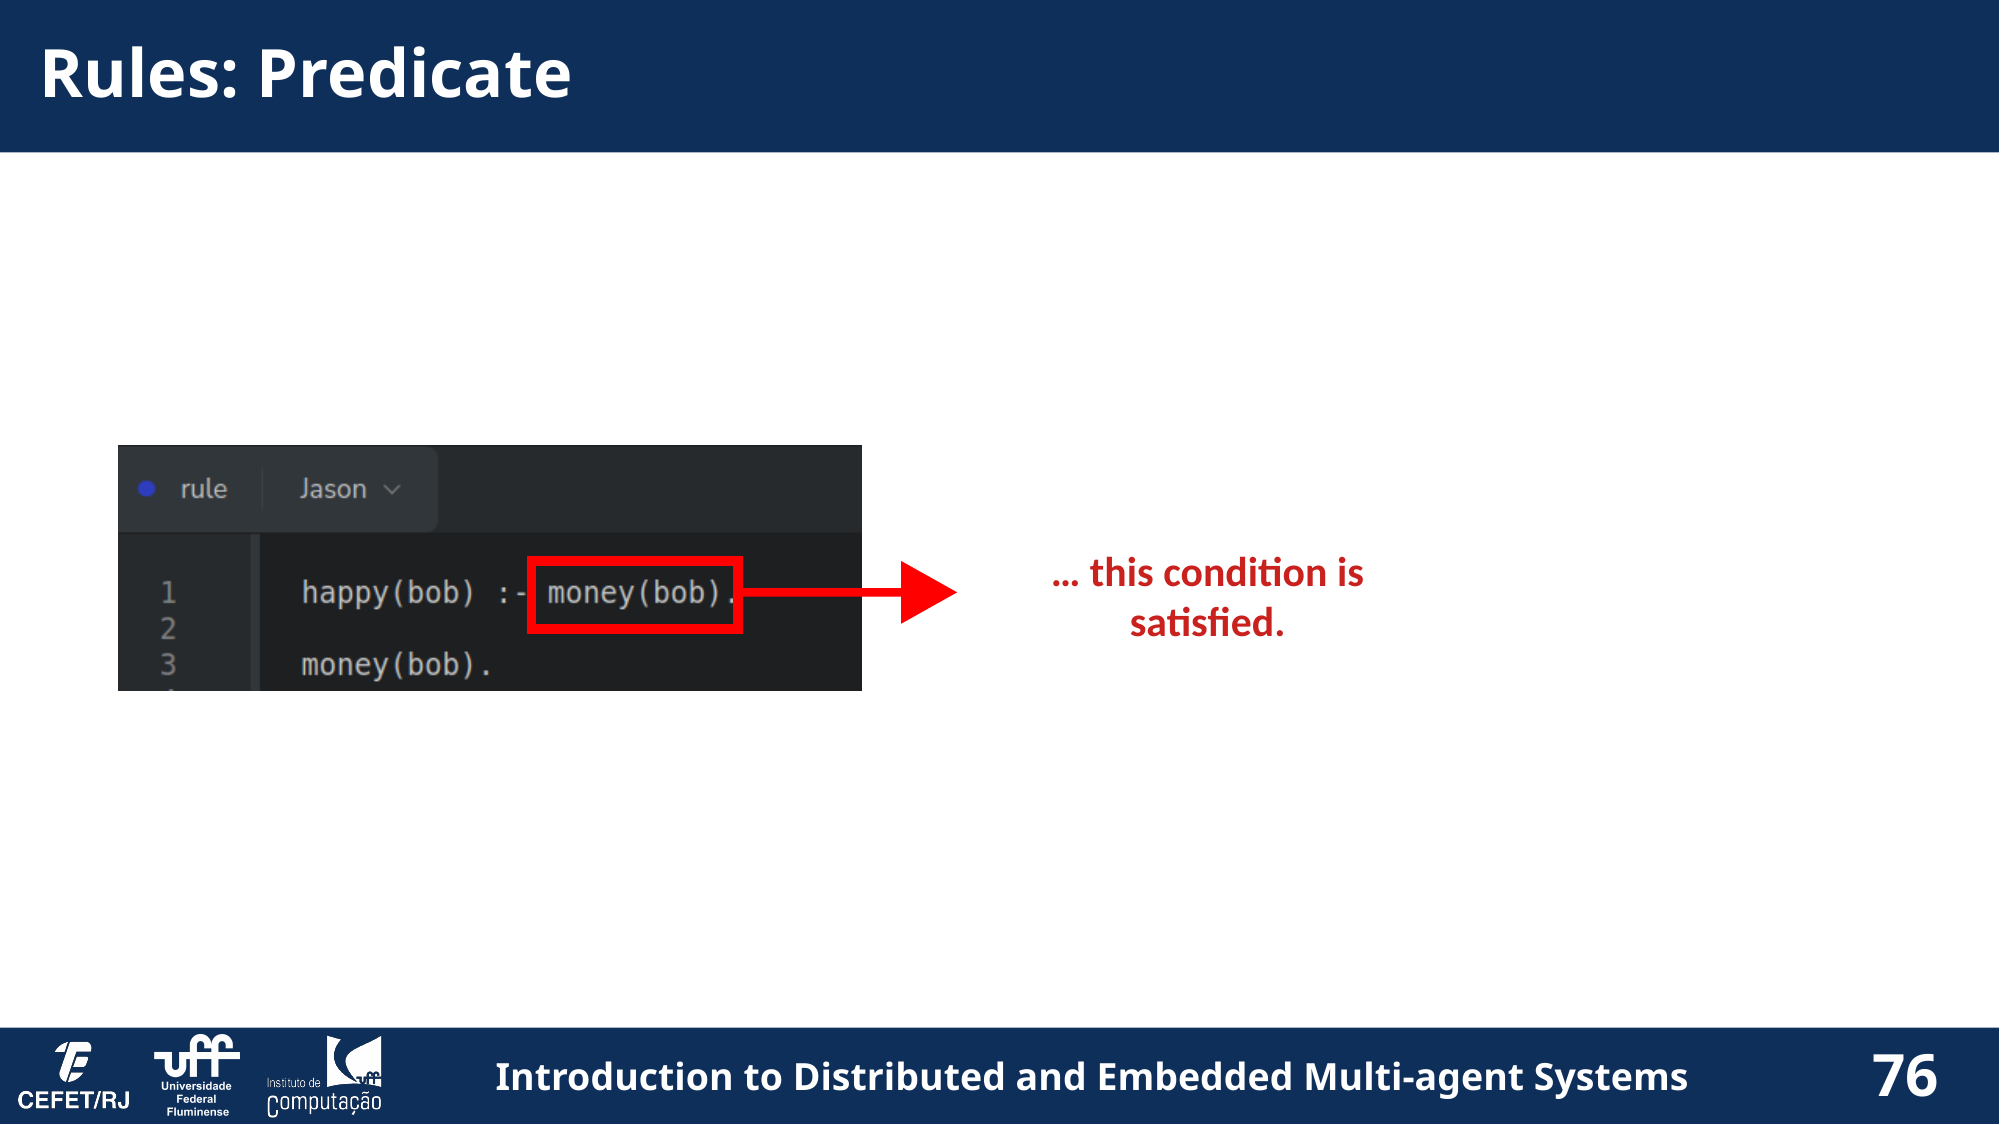

Rules: Predicate
… this condition is satisfied.